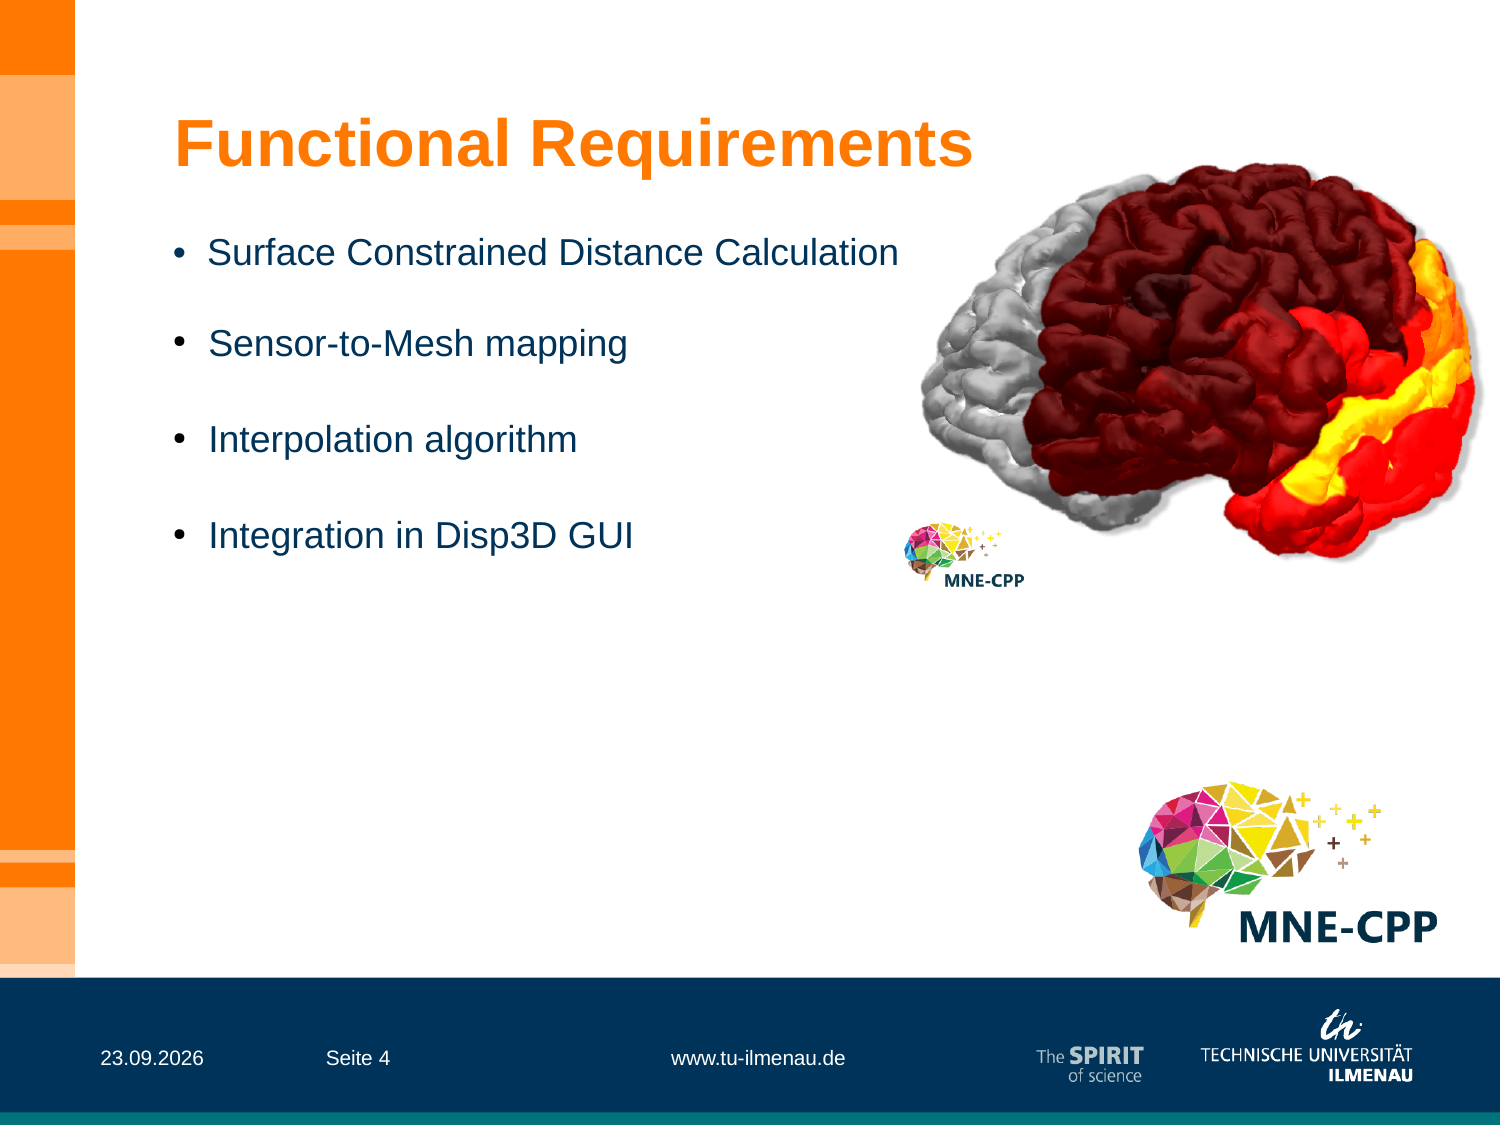

Functional Requirements
• Surface Constrained Distance Calculation
Sensor-to-Mesh mapping
Interpolation algorithm
Integration in Disp3D GUI
Seite
www.tu-ilmenau.de